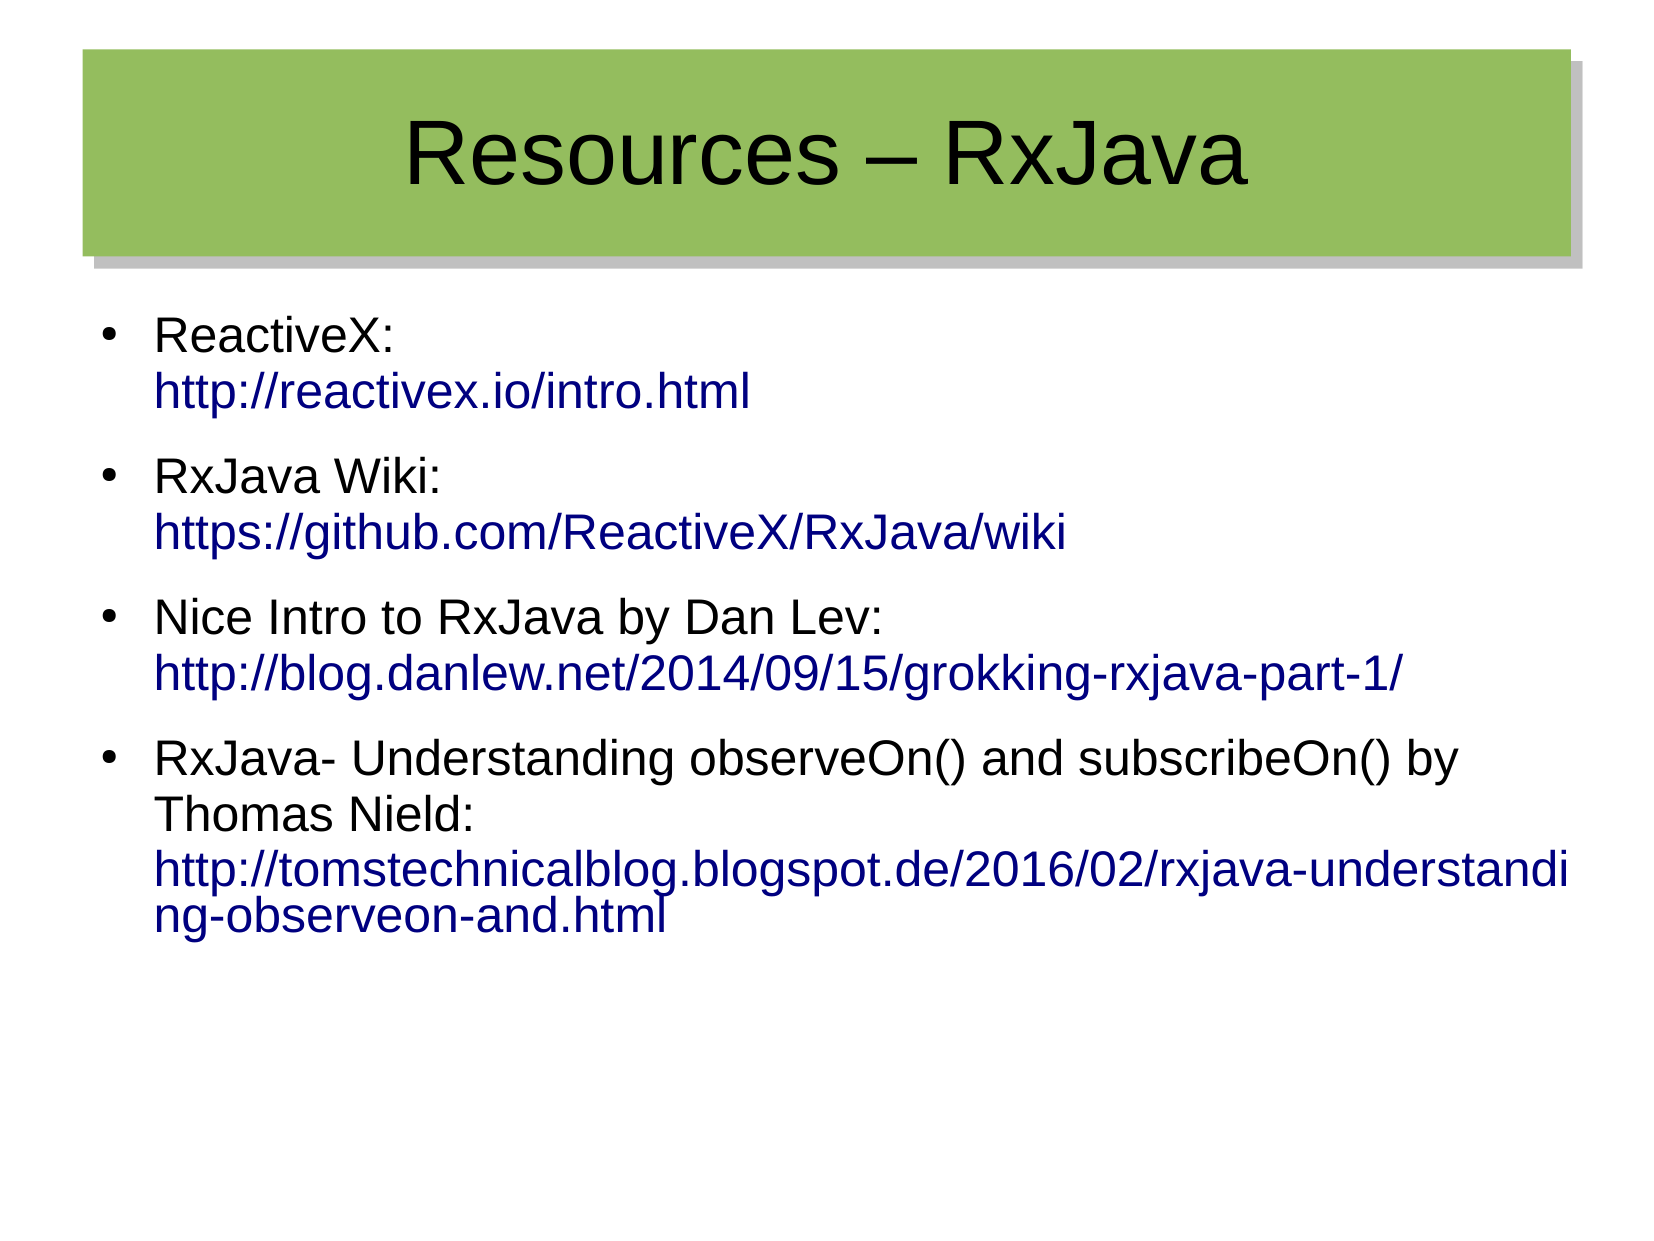

# Resources – RxJava
ReactiveX:
http://reactivex.io/intro.html
RxJava Wiki:
https://github.com/ReactiveX/RxJava/wiki
Nice Intro to RxJava by Dan Lev:
http://blog.danlew.net/2014/09/15/grokking-rxjava-part-1/
RxJava- Understanding observeOn() and subscribeOn() by Thomas Nield:
http://tomstechnicalblog.blogspot.de/2016/02/rxjava-understanding-observeon-and.html